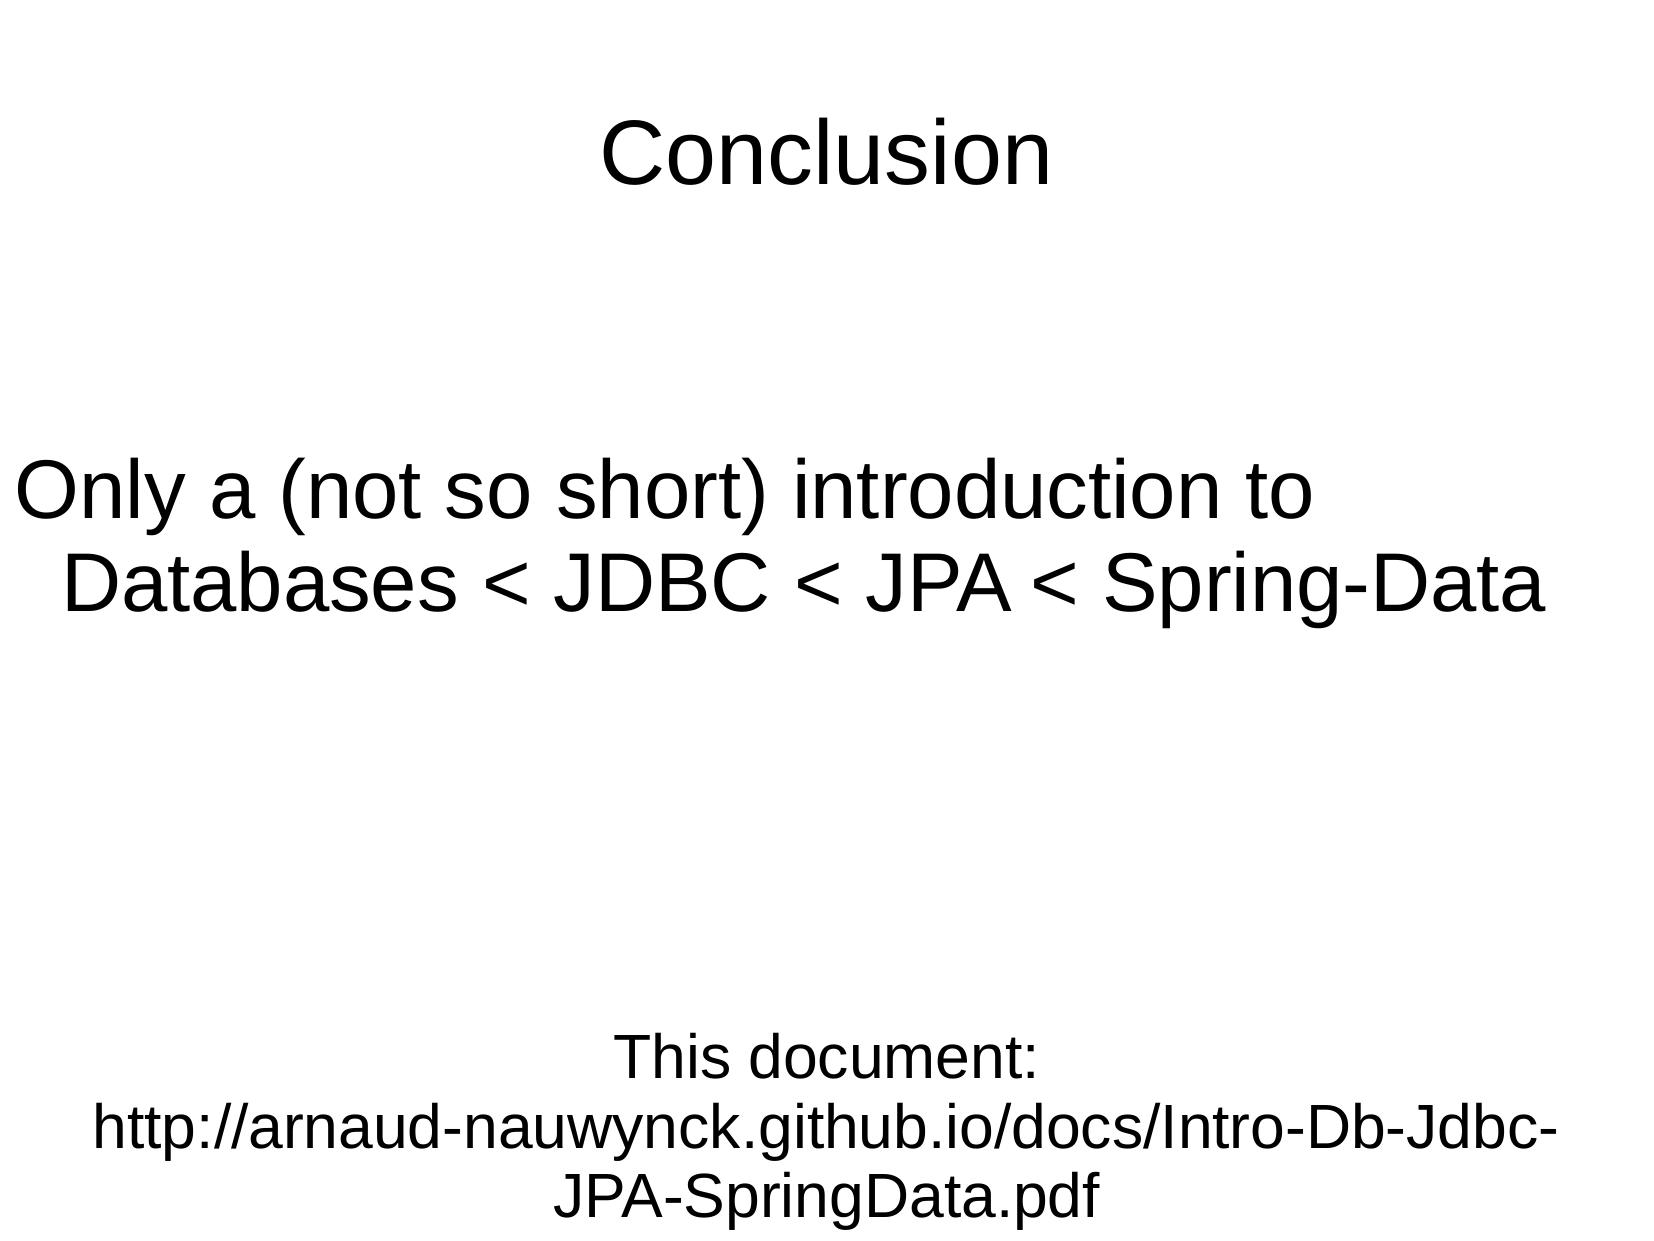

# Conclusion
Only a (not so short) introduction to
 Databases < JDBC < JPA < Spring-Data
This document:
http://arnaud-nauwynck.github.io/docs/Intro-Db-Jdbc-JPA-SpringData.pdf